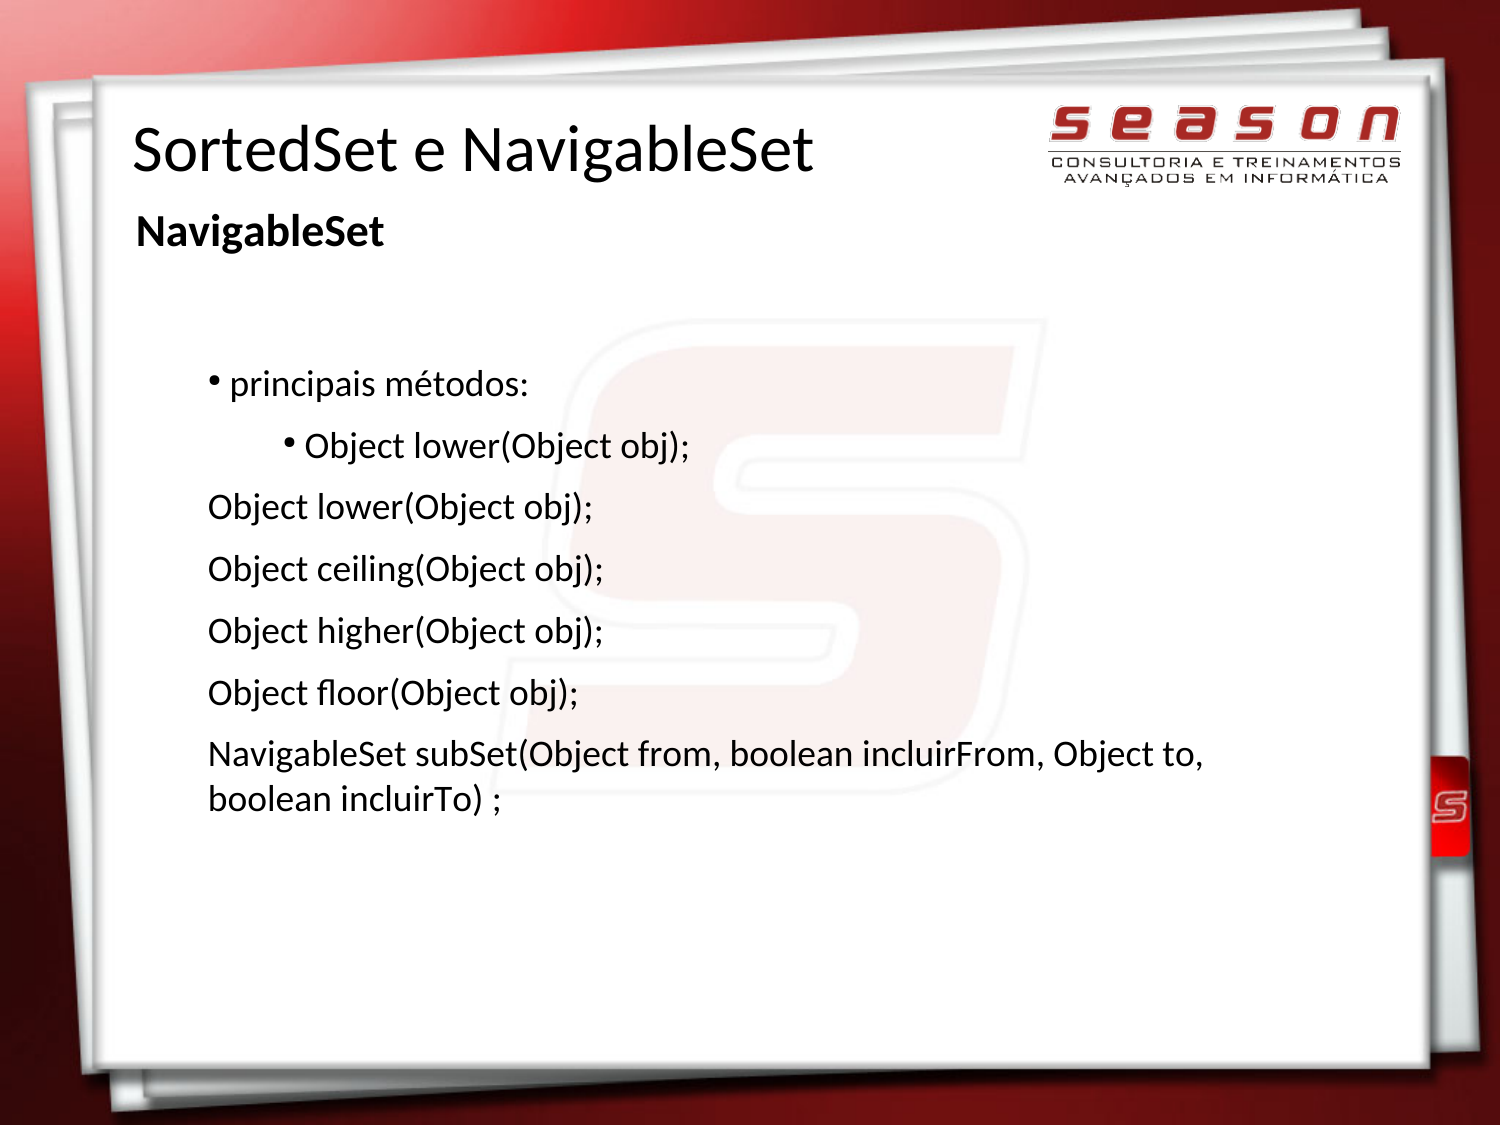

# SortedSet e NavigableSet
NavigableSet
 principais métodos:
 Object lower(Object obj);
Object lower(Object obj);
Object ceiling(Object obj);
Object higher(Object obj);
Object floor(Object obj);
NavigableSet subSet(Object from, boolean incluirFrom, Object to, boolean incluirTo) ;